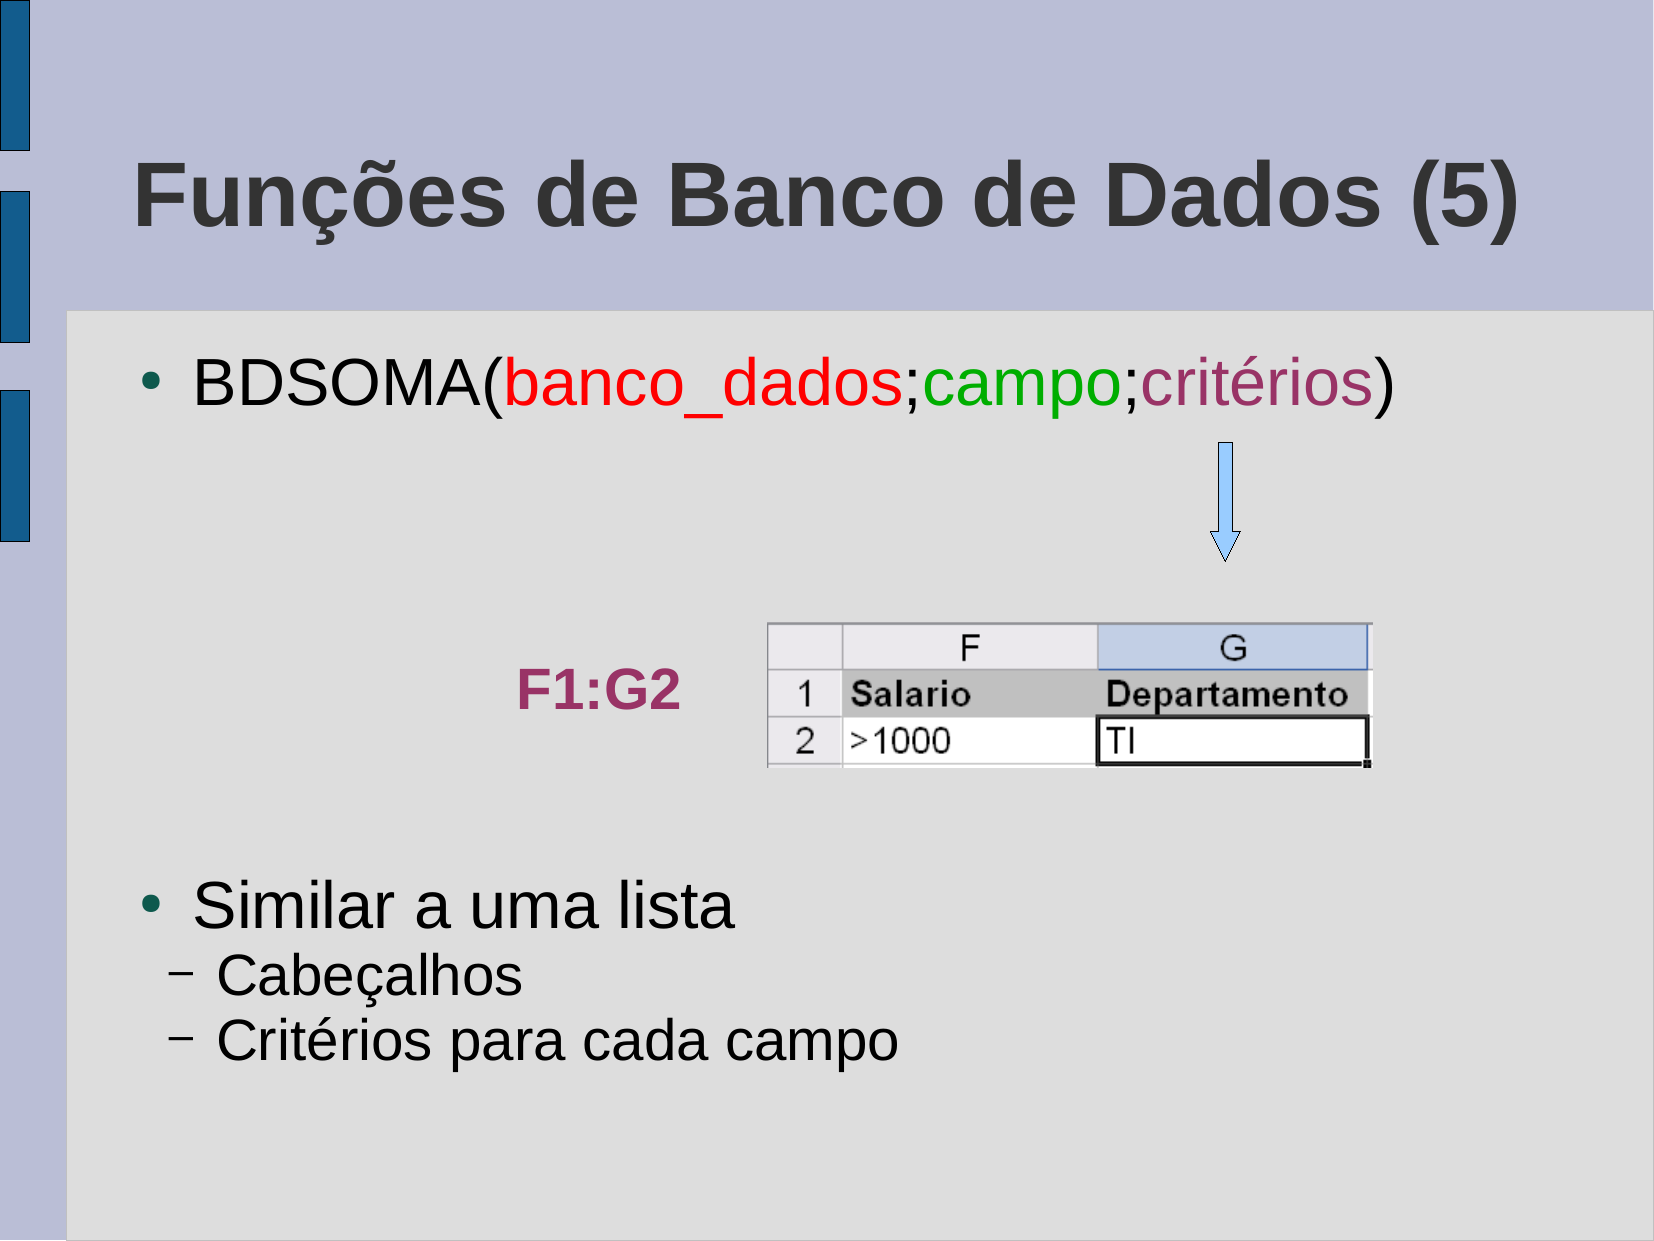

# Funções de Banco de Dados (5)
BDSOMA(banco_dados;campo;critérios)
Similar a uma lista
Cabeçalhos
Critérios para cada campo
F1:G2